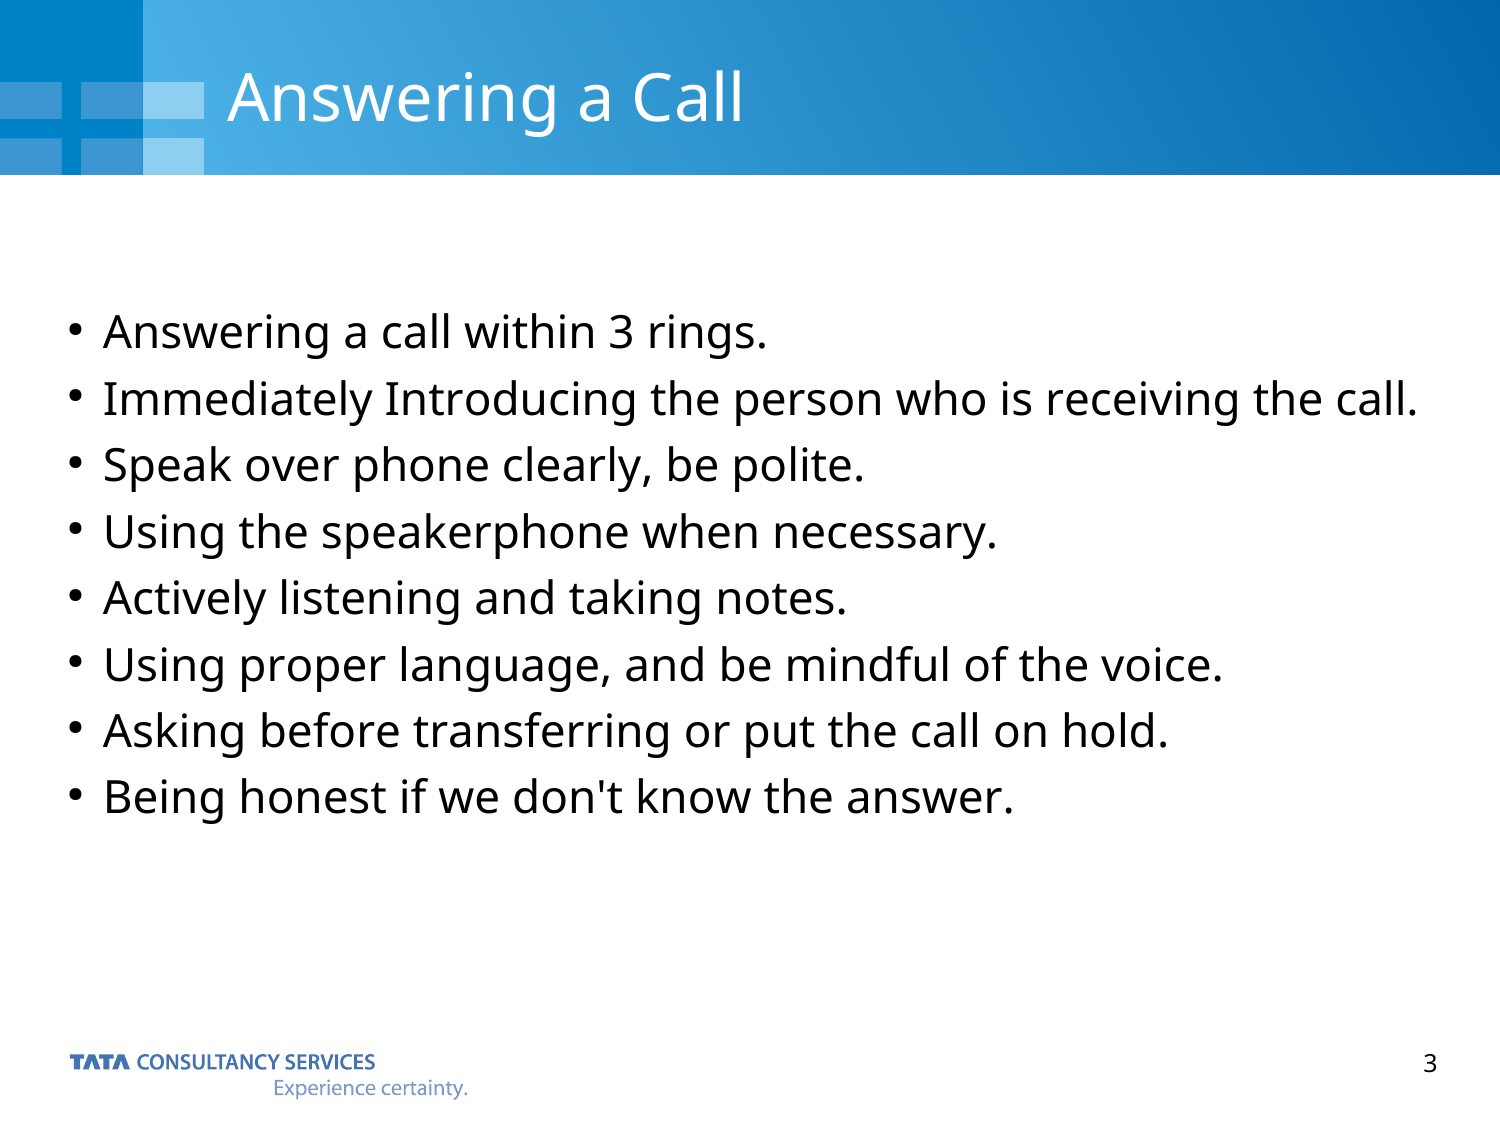

Answering a Call
# Answering a call within 3 rings.
Immediately Introducing the person who is receiving the call.
Speak over phone clearly, be polite.
Using the speakerphone when necessary.
Actively listening and taking notes.
Using proper language, and be mindful of the voice.
Asking before transferring or put the call on hold.
Being honest if we don't know the answer.